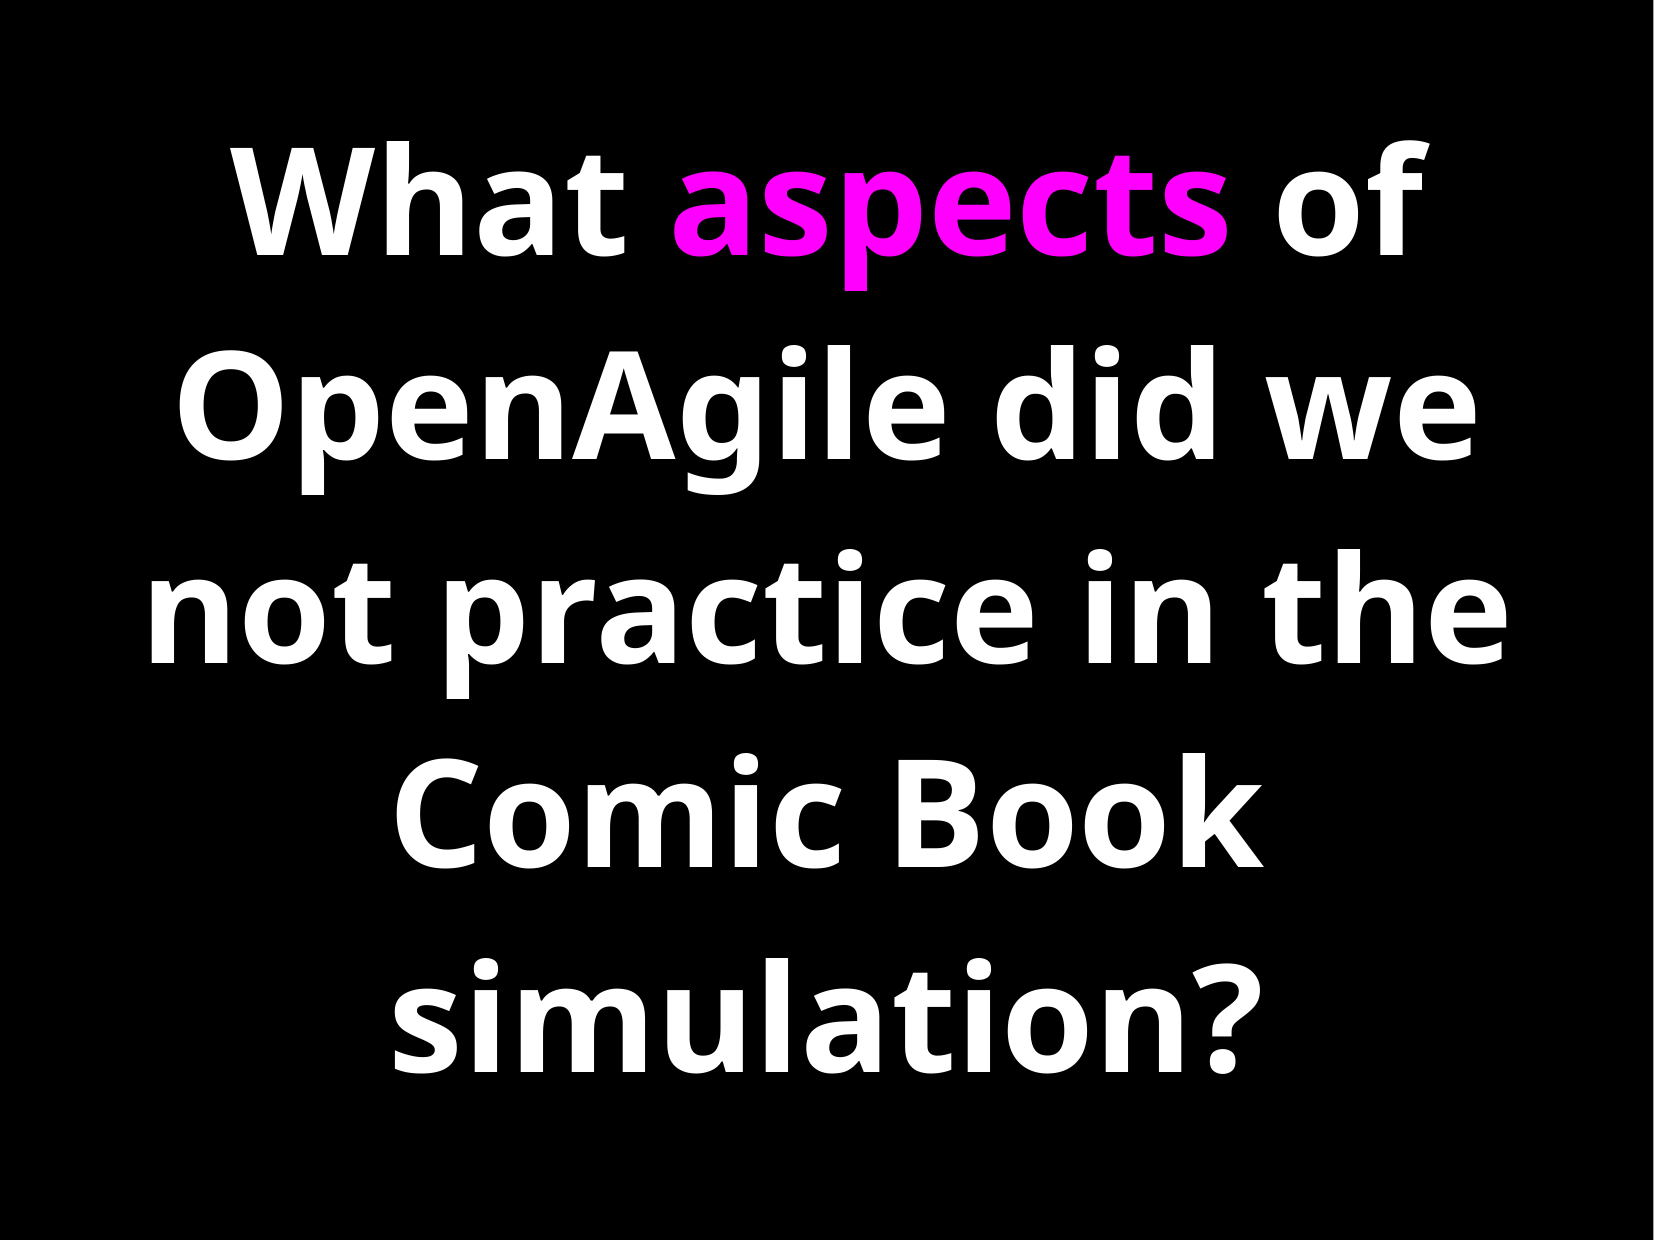

# What aspects of OpenAgile did we not practice in the Comic Book simulation?